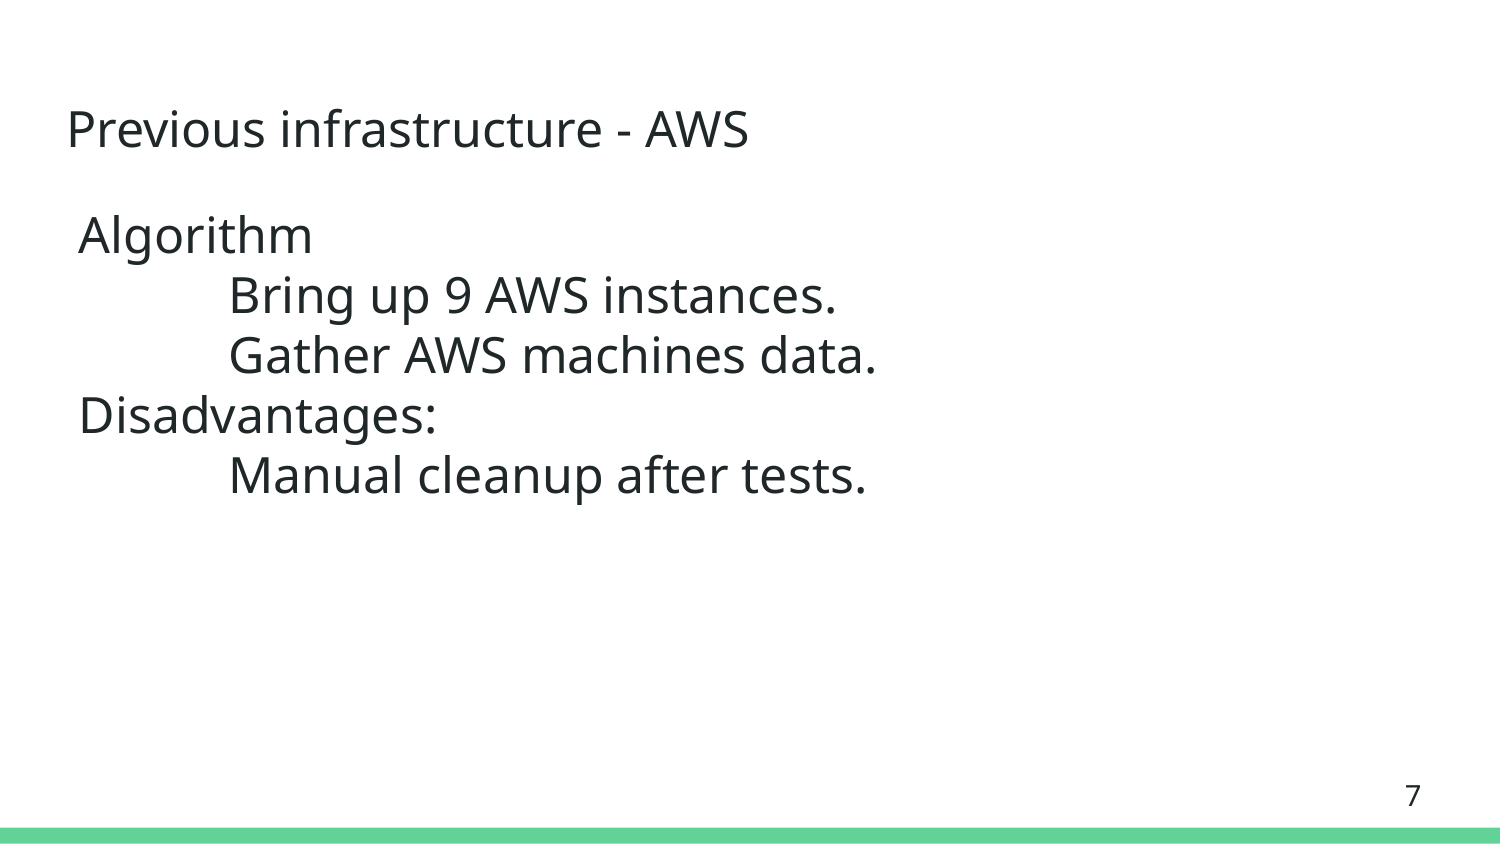

# Previous infrastructure - AWS
Algorithm
Bring up 9 AWS instances.
Gather AWS machines data.
Disadvantages:
Manual cleanup after tests.